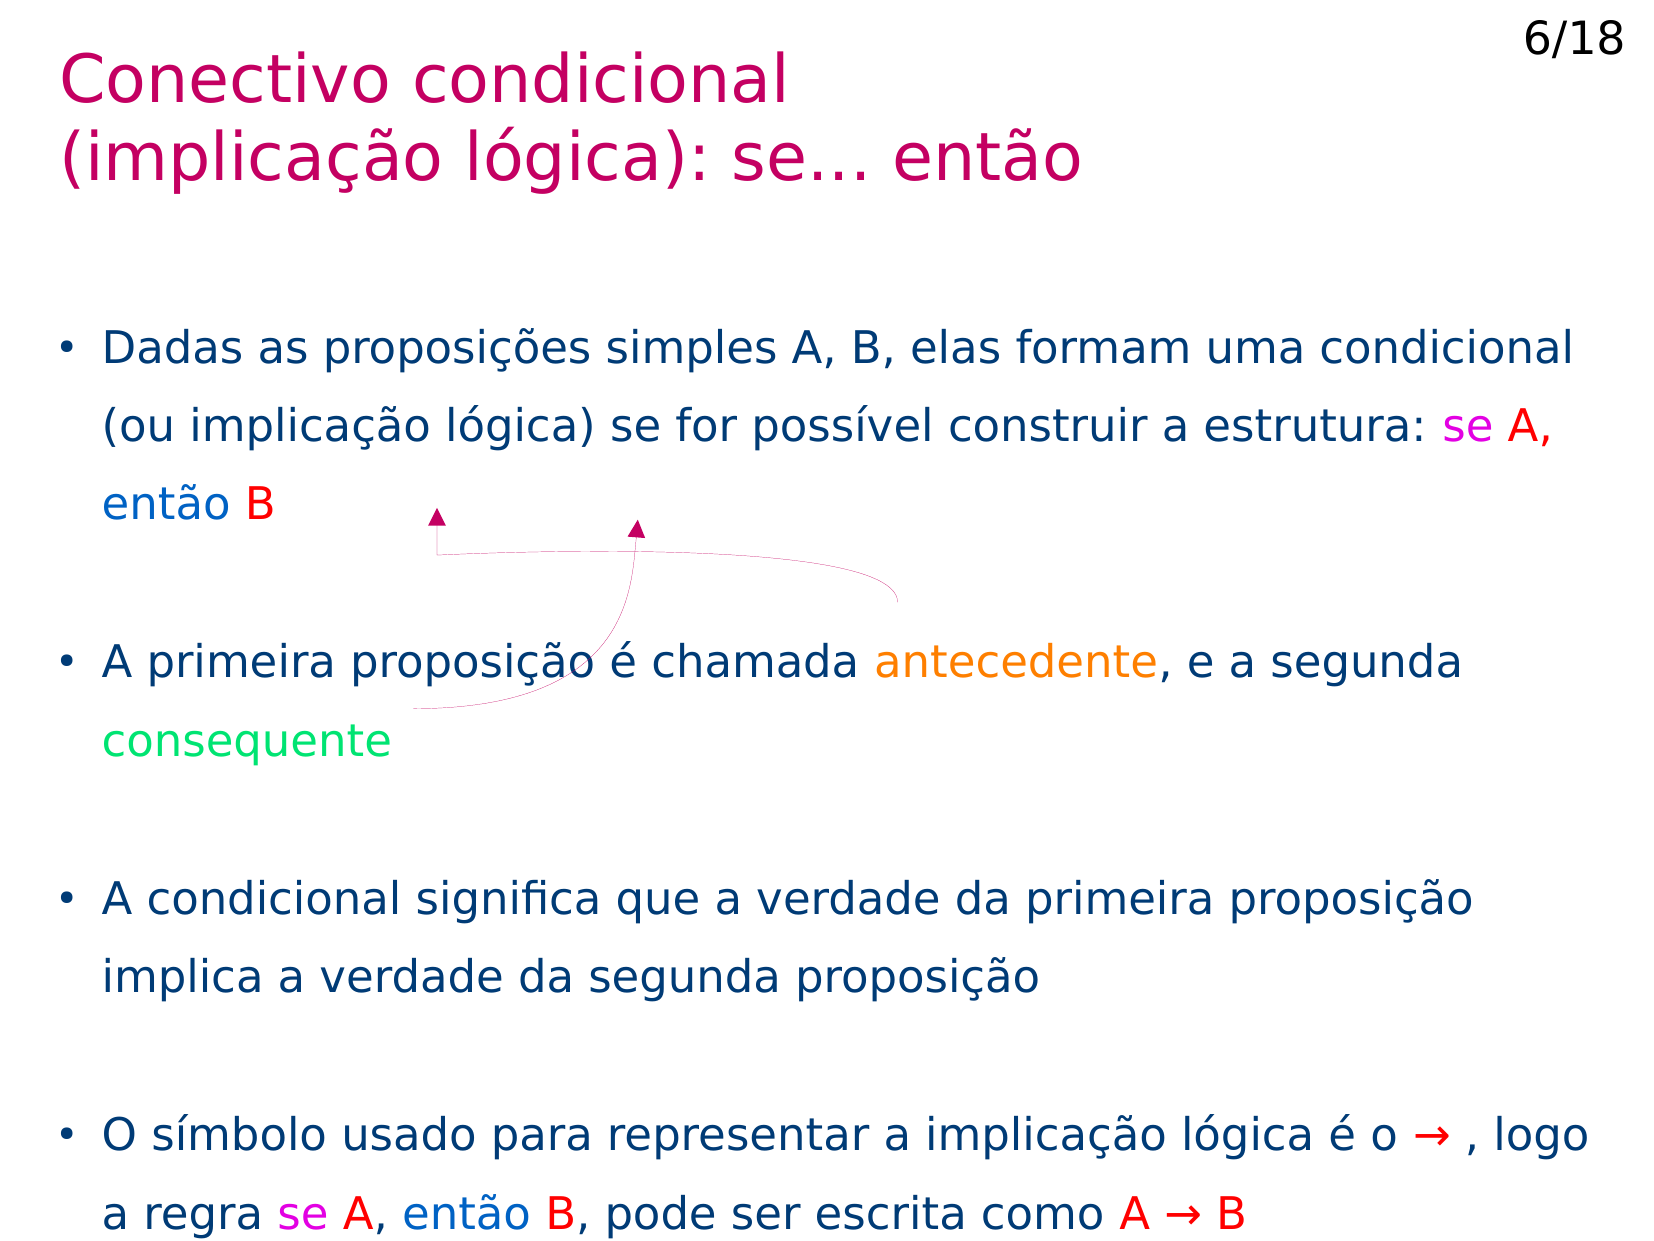

# Conectivo condicional (implicação lógica): se... então
6
Dadas as proposições simples A, B, elas formam uma condicional (ou implicação lógica) se for possível construir a estrutura: se A, então B
A primeira proposição é chamada antecedente, e a segunda consequente
A condicional significa que a verdade da primeira proposição implica a verdade da segunda proposição
O símbolo usado para representar a implicação lógica é o → , logo a regra se A, então B, pode ser escrita como A → B